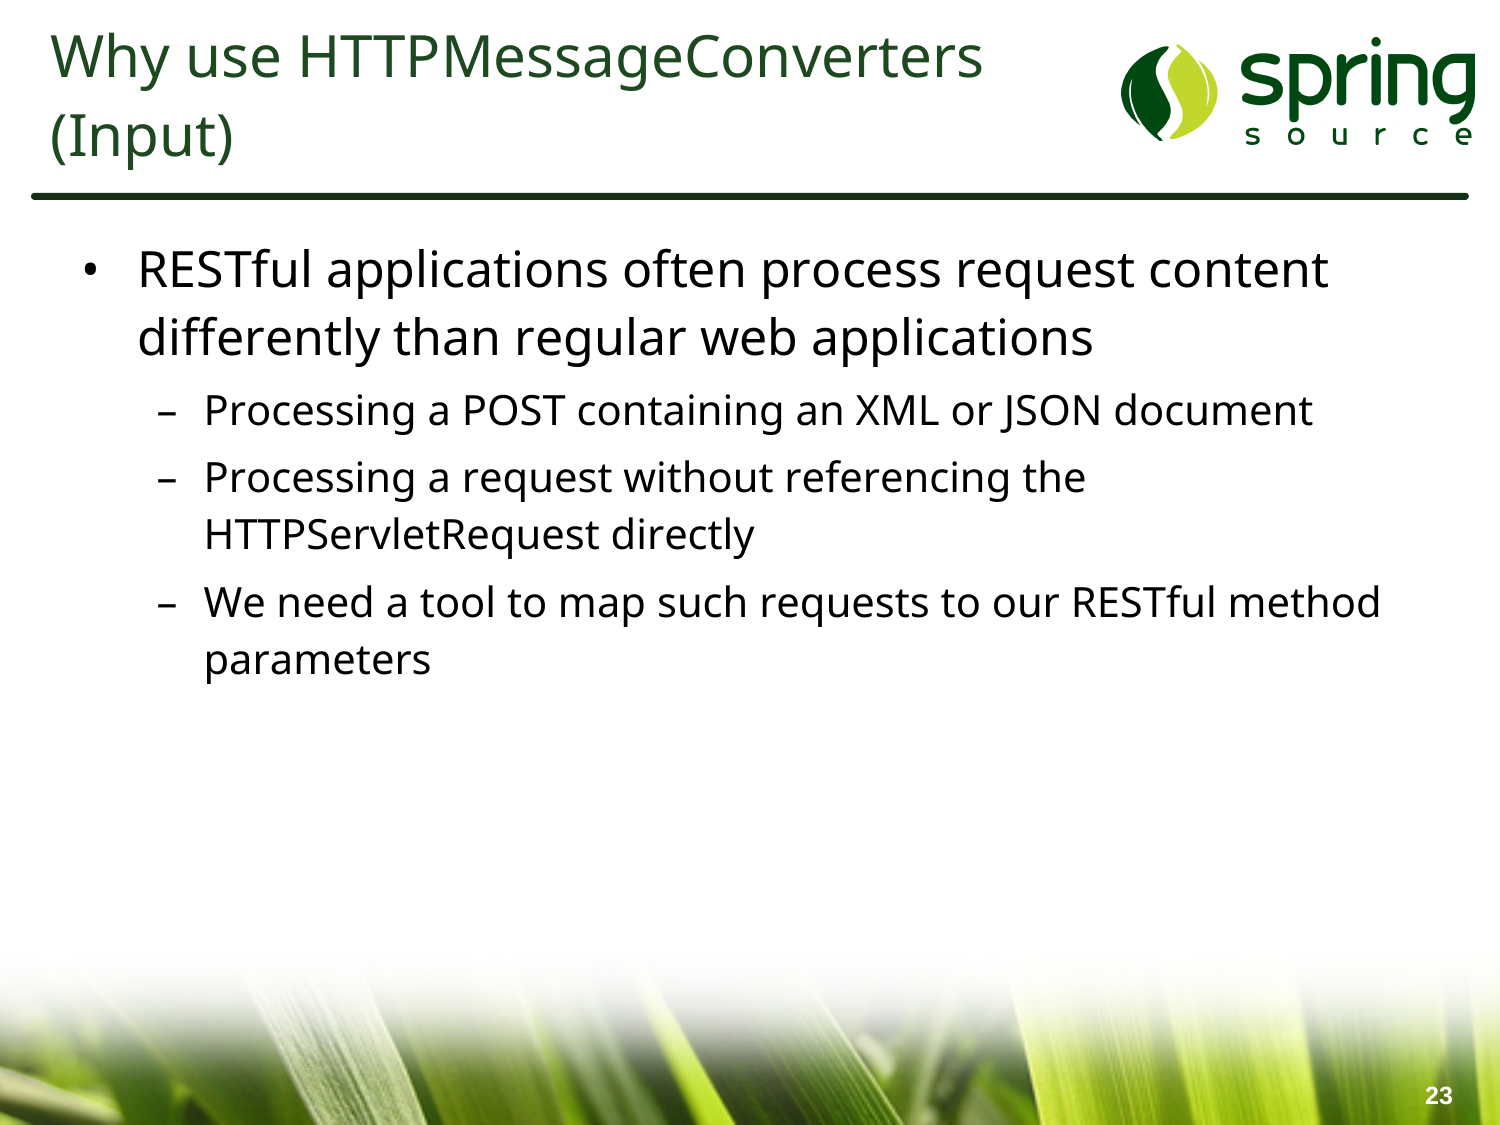

# Why use HTTPMessageConverters (Input)
RESTful applications often process request content differently than regular web applications
Processing a POST containing an XML or JSON document
Processing a request without referencing the HTTPServletRequest directly
We need a tool to map such requests to our RESTful method parameters